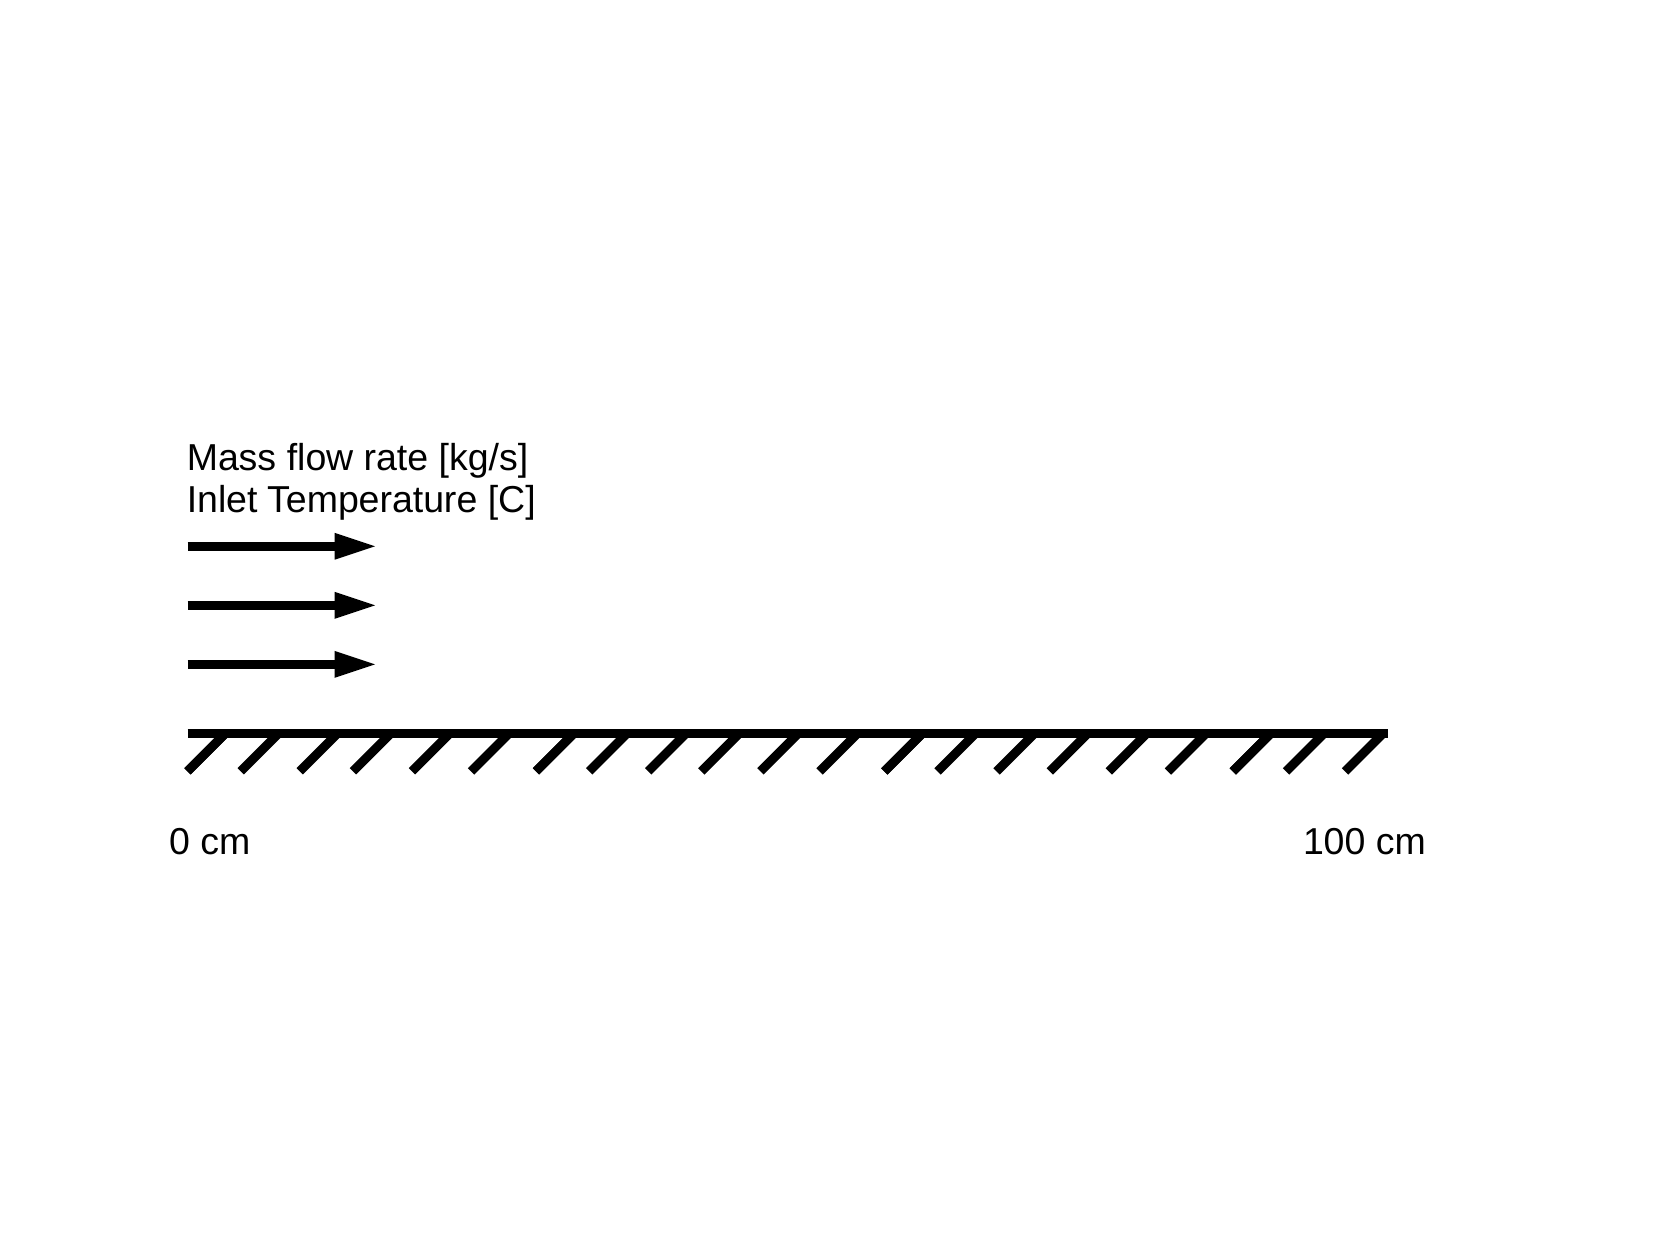

Mass flow rate [kg/s]
Inlet Temperature [C]
0 cm
100 cm